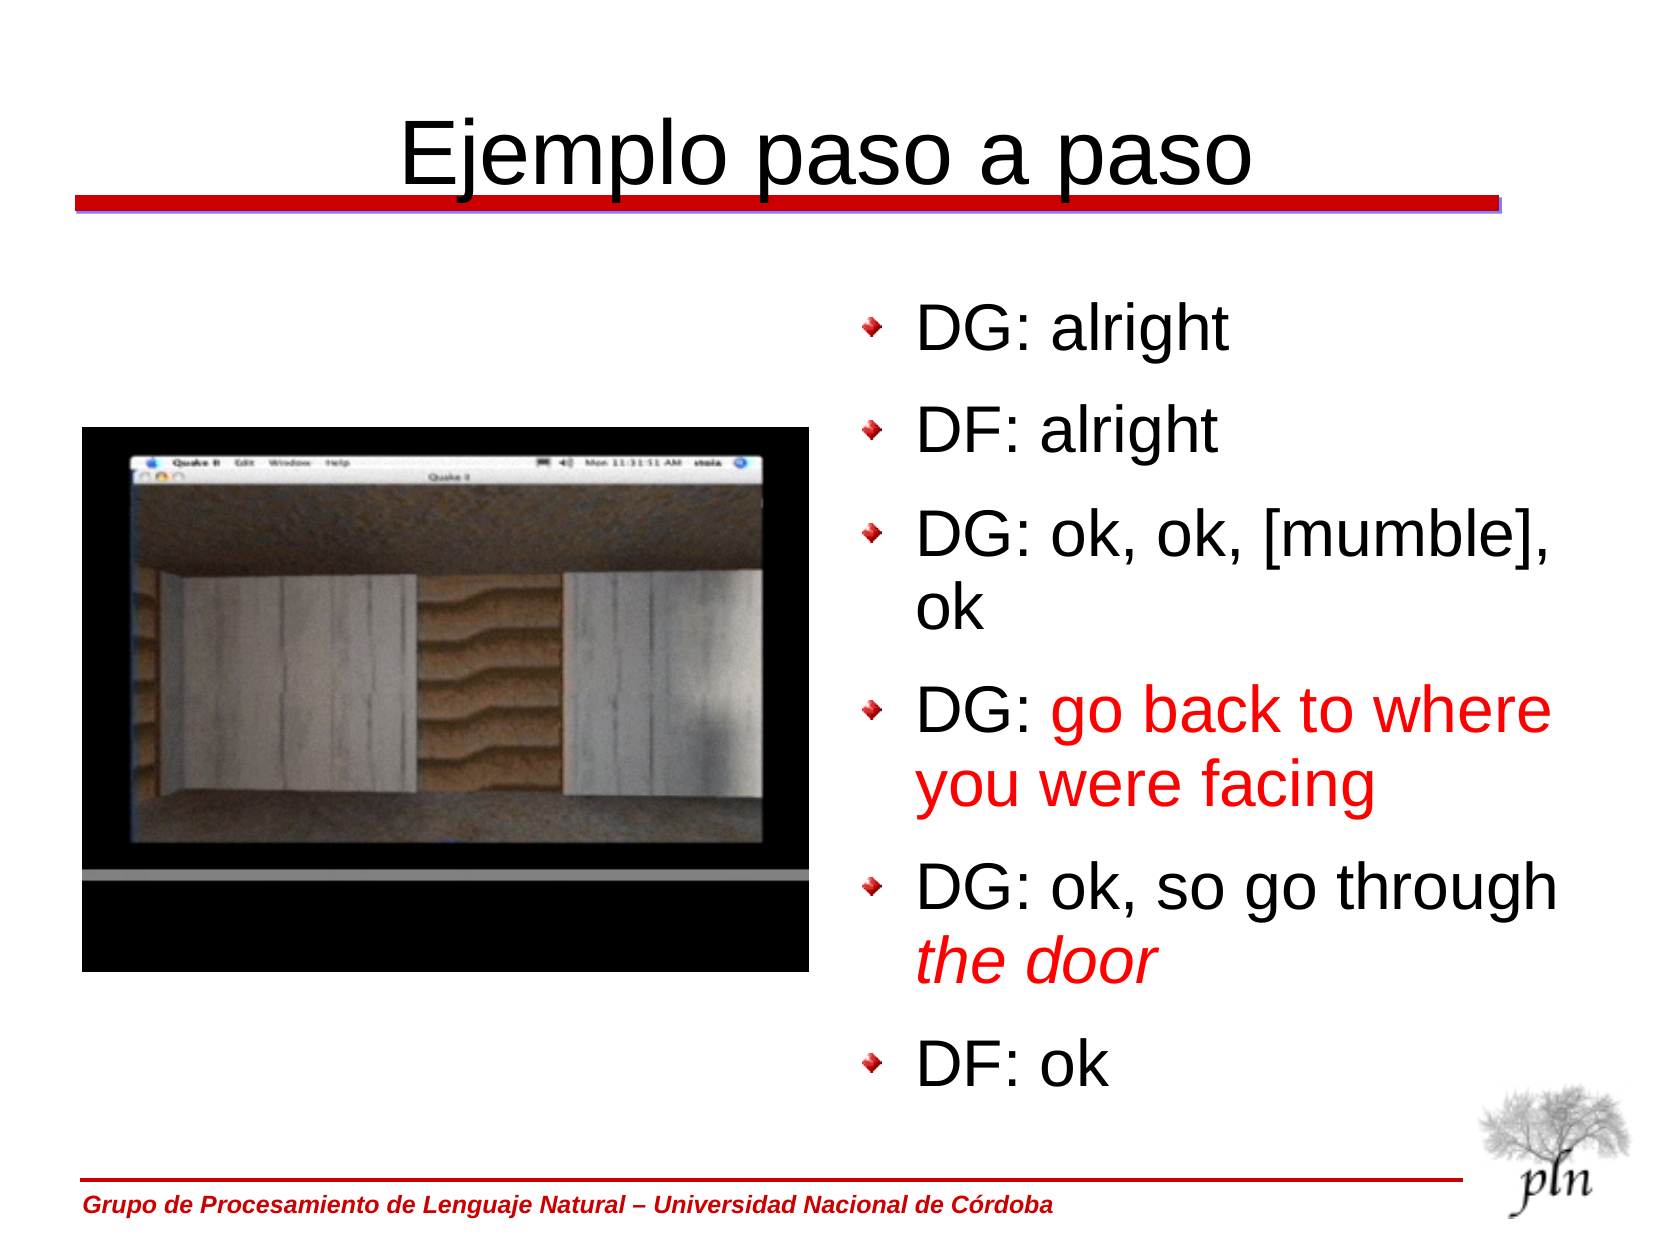

# Ejemplo paso a paso
DG: alright
DF: alright
DG: ok, ok, [mumble], ok
DG: go back to where you were facing
DG: ok, so go through the door
DF: ok